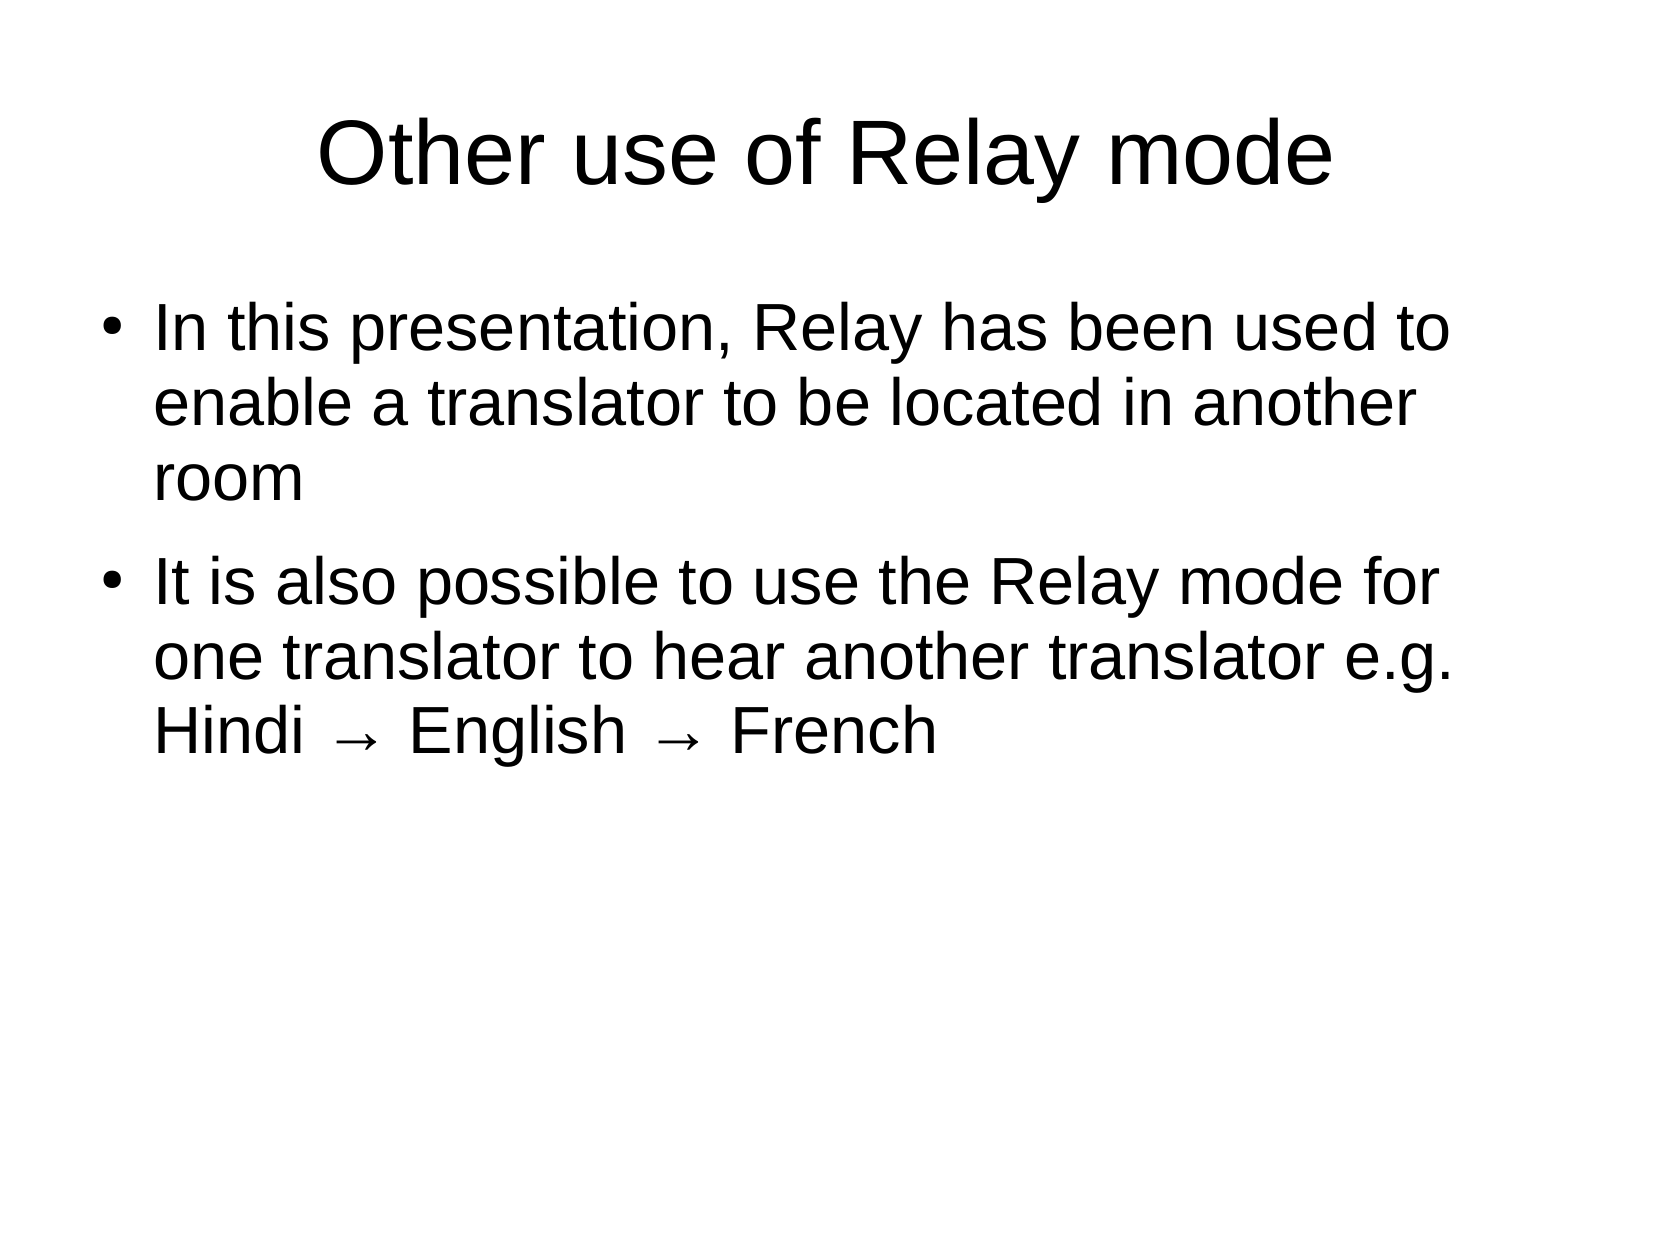

# Other use of Relay mode
In this presentation, Relay has been used to enable a translator to be located in another room
It is also possible to use the Relay mode for one translator to hear another translator e.g. Hindi → English → French